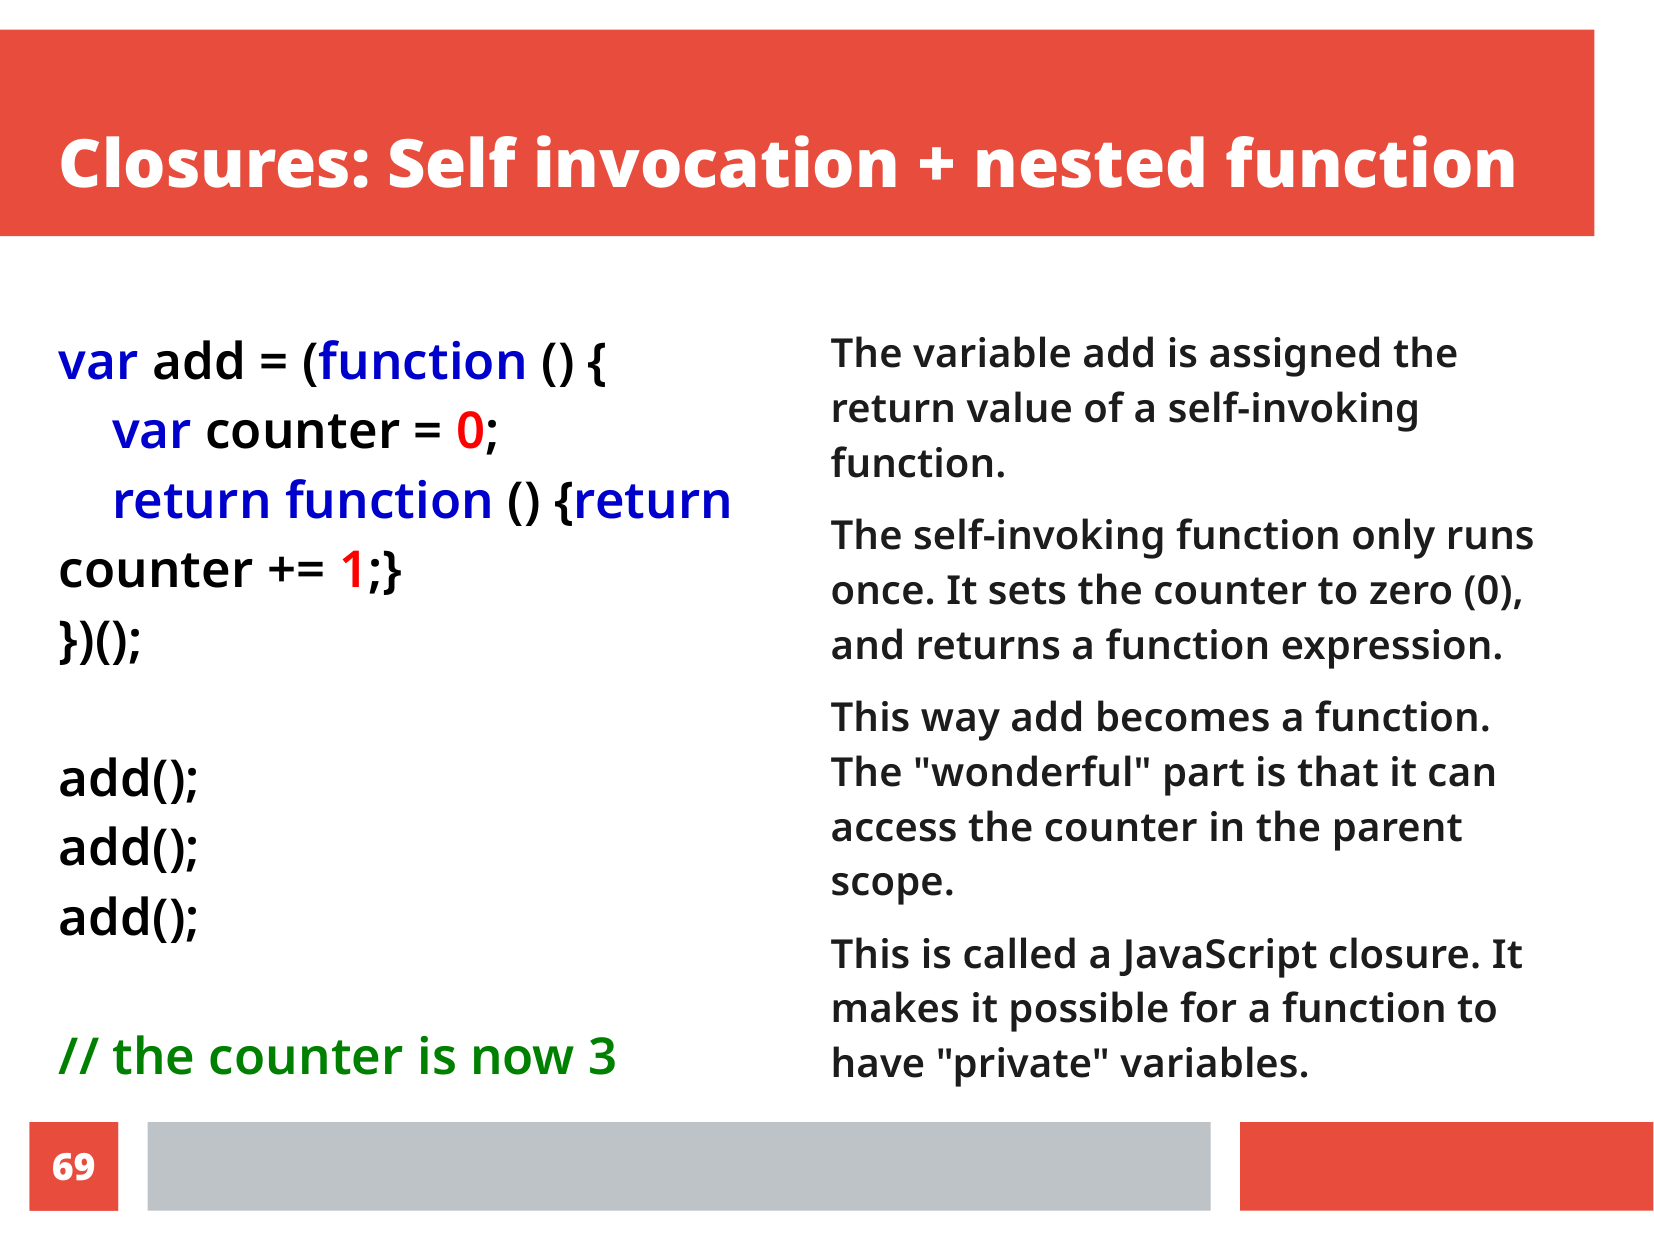

# Closures: Self invocation + nested function
var add = (function () {
    var counter = 0;
    return function () {return counter += 1;}
})();
add();
add();
add();
// the counter is now 3
The variable add is assigned the return value of a self-invoking function.
The self-invoking function only runs once. It sets the counter to zero (0), and returns a function expression.
This way add becomes a function. The "wonderful" part is that it can access the counter in the parent scope.
This is called a JavaScript closure. It makes it possible for a function to have "private" variables.
69